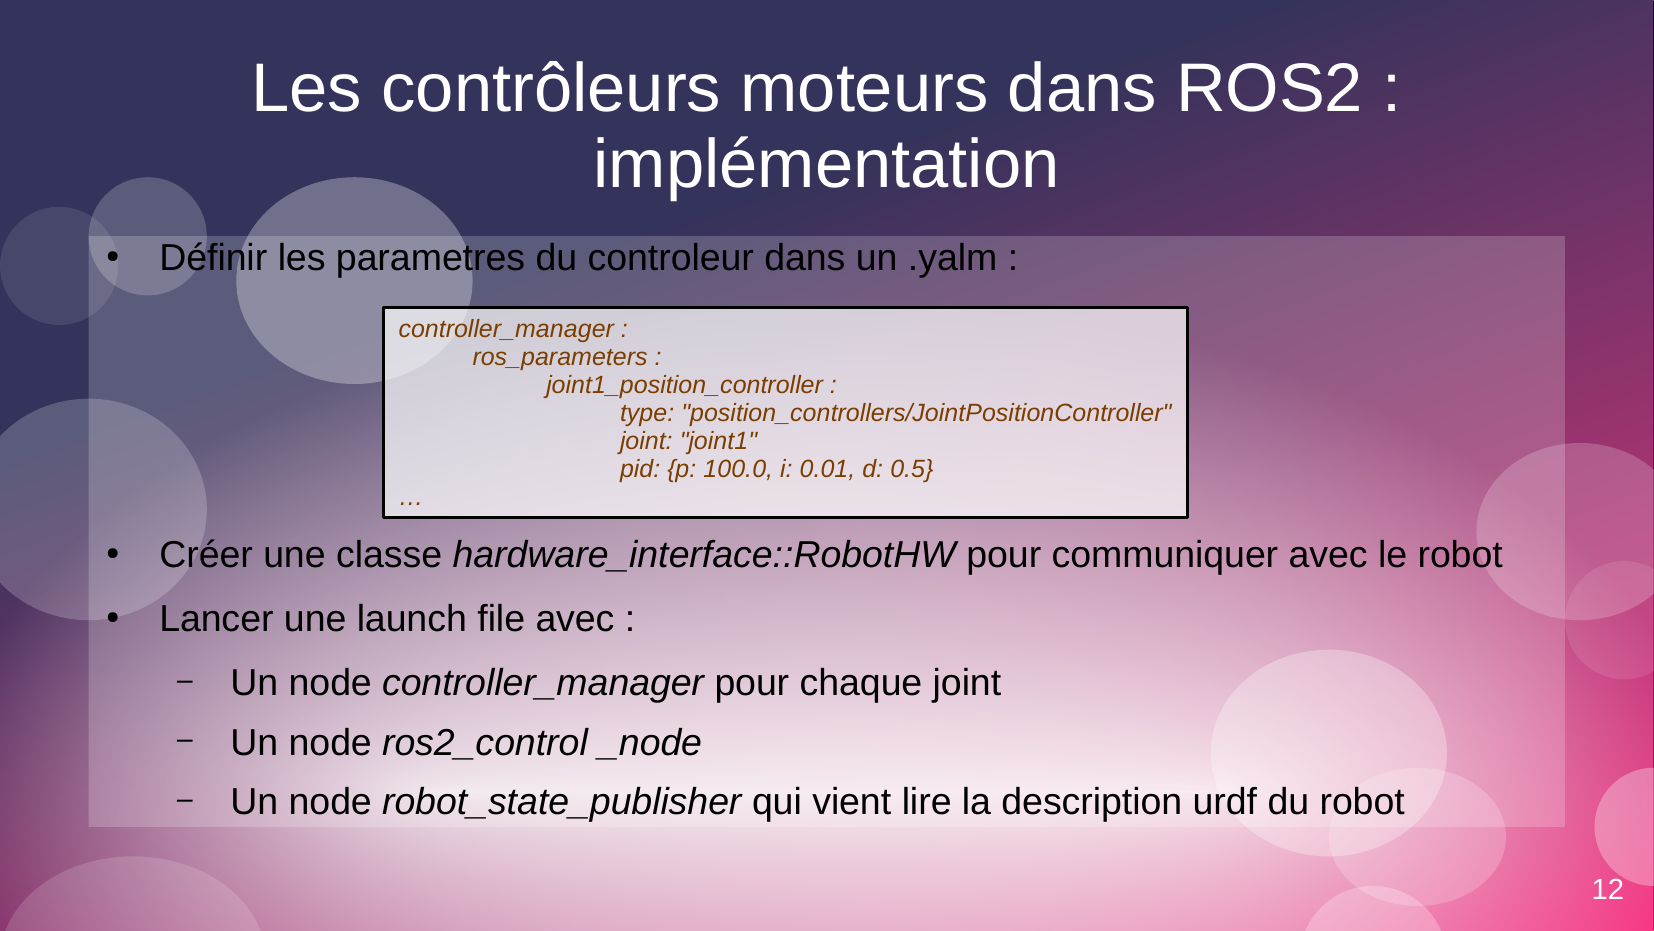

# Les contrôleurs moteurs dans ROS2 : implémentation
Définir les parametres du controleur dans un .yalm :
Créer une classe hardware_interface::RobotHW pour communiquer avec le robot
Lancer une launch file avec :
Un node controller_manager pour chaque joint
Un node ros2_control _node
Un node robot_state_publisher qui vient lire la description urdf du robot
controller_manager :
	ros_parameters :
		joint1_position_controller :
			type: "position_controllers/JointPositionController"
			joint: "joint1"
			pid: {p: 100.0, i: 0.01, d: 0.5}
…